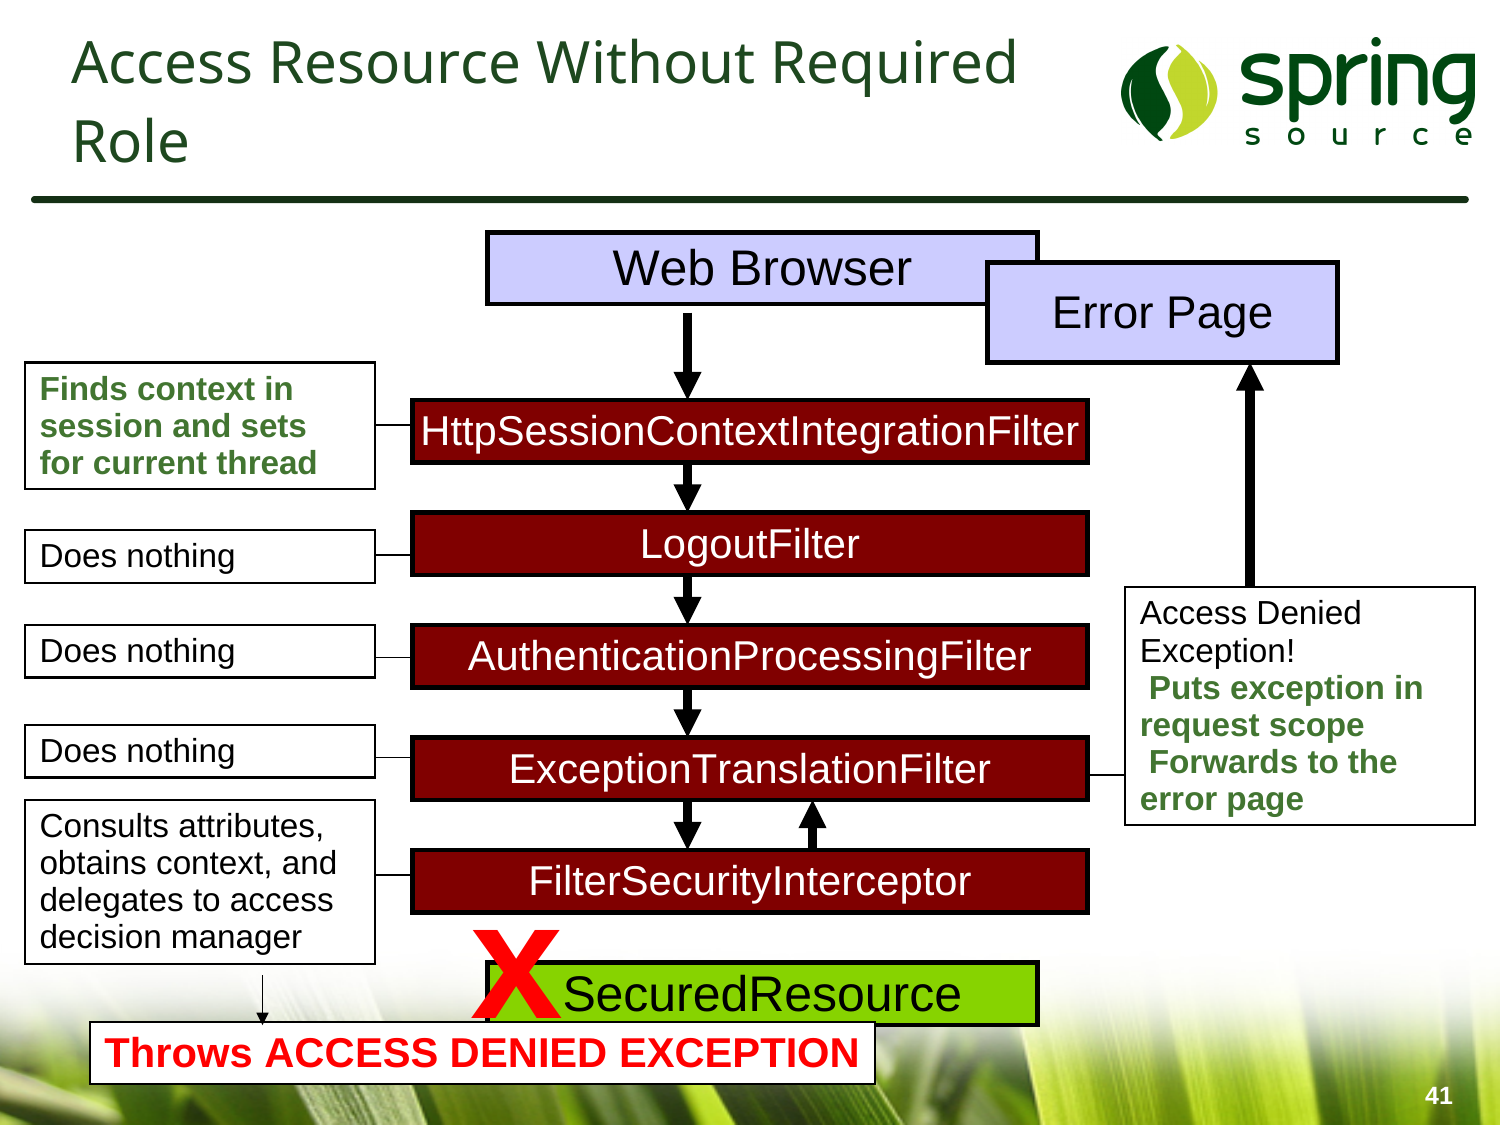

# Access Resource Without Required Role
Web Browser
Error Page
Finds context in session and sets for current thread
HttpSessionContextIntegrationFilter
LogoutFilter
Does nothing
Access Denied Exception!
 Puts exception in request scope
 Forwards to the error page
Does nothing
AuthenticationProcessingFilter
Does nothing
ExceptionTranslationFilter
Consults attributes, obtains context, and delegates to access decision manager
FilterSecurityInterceptor
x
Throws ACCESS DENIED EXCEPTION
SecuredResource